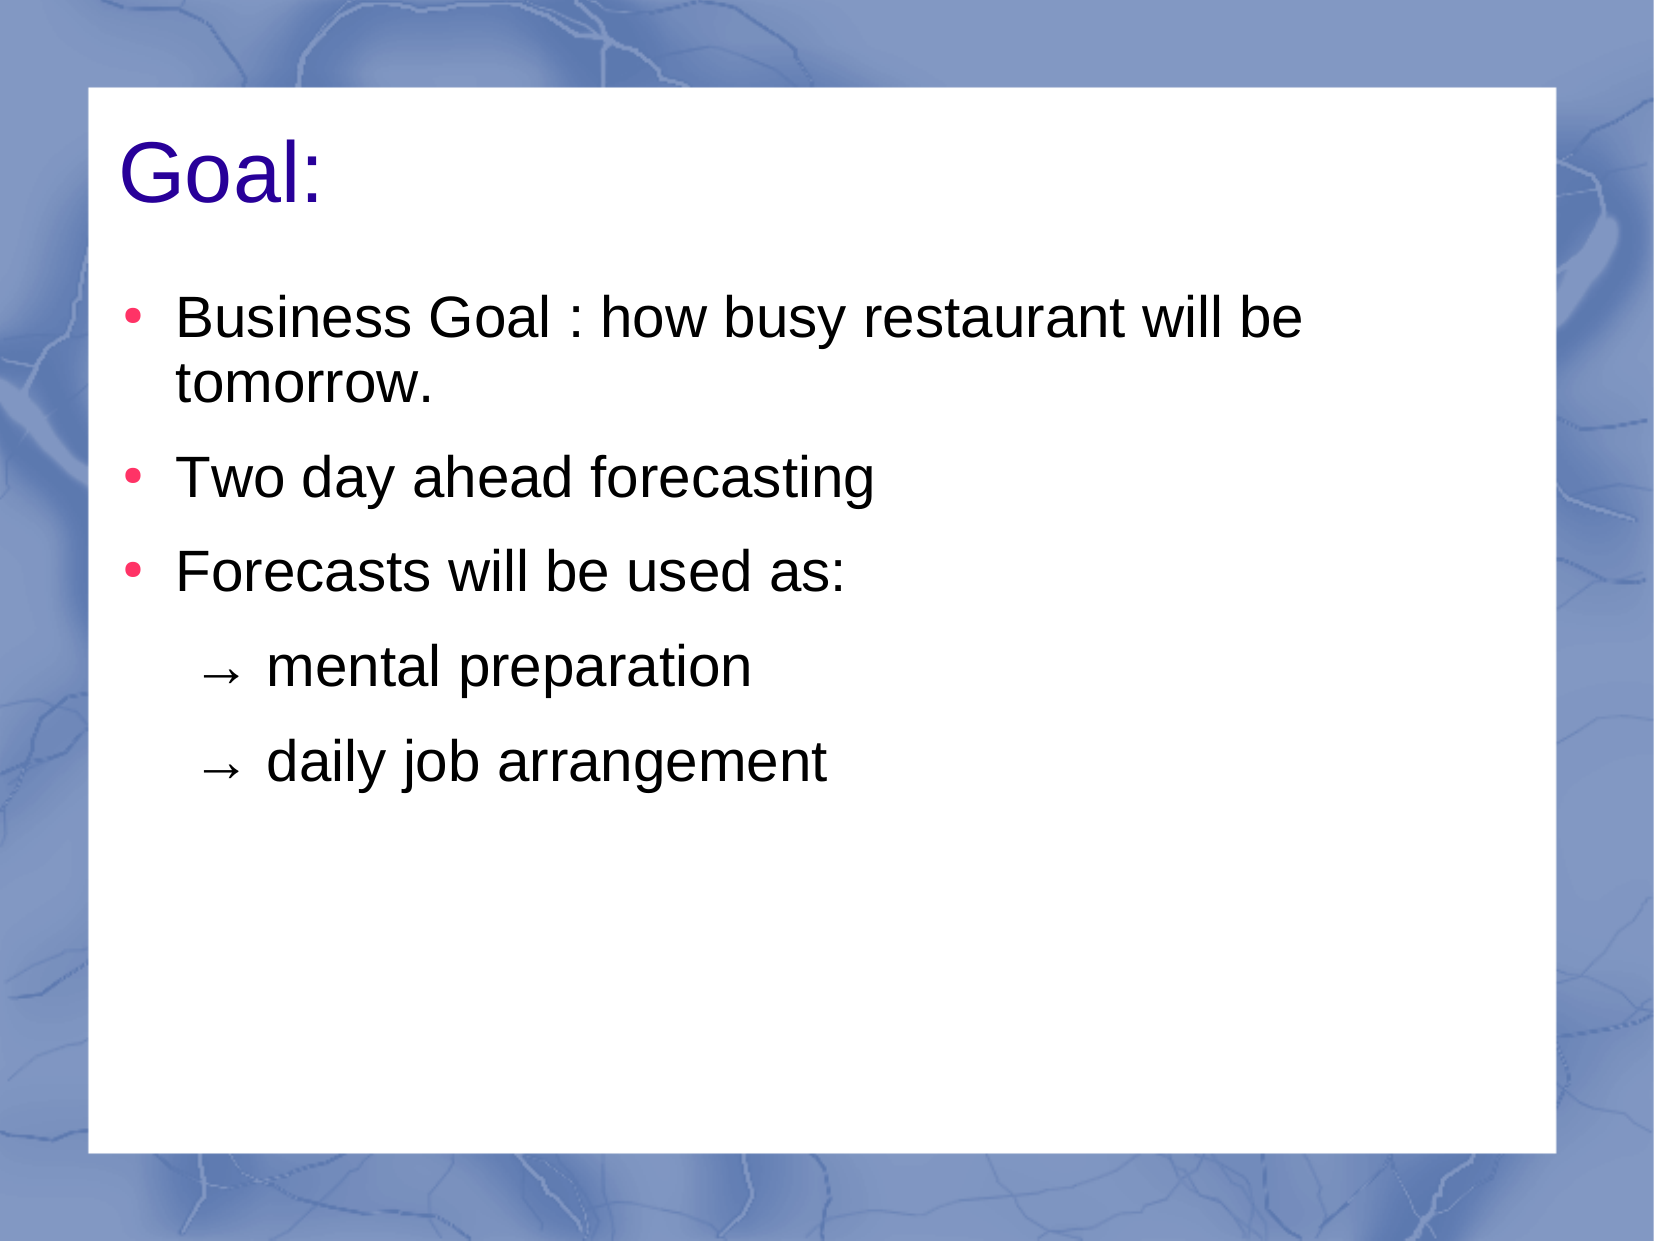

# Goal:
Business Goal : how busy restaurant will be tomorrow.
Two day ahead forecasting
Forecasts will be used as:
 → mental preparation
 → daily job arrangement